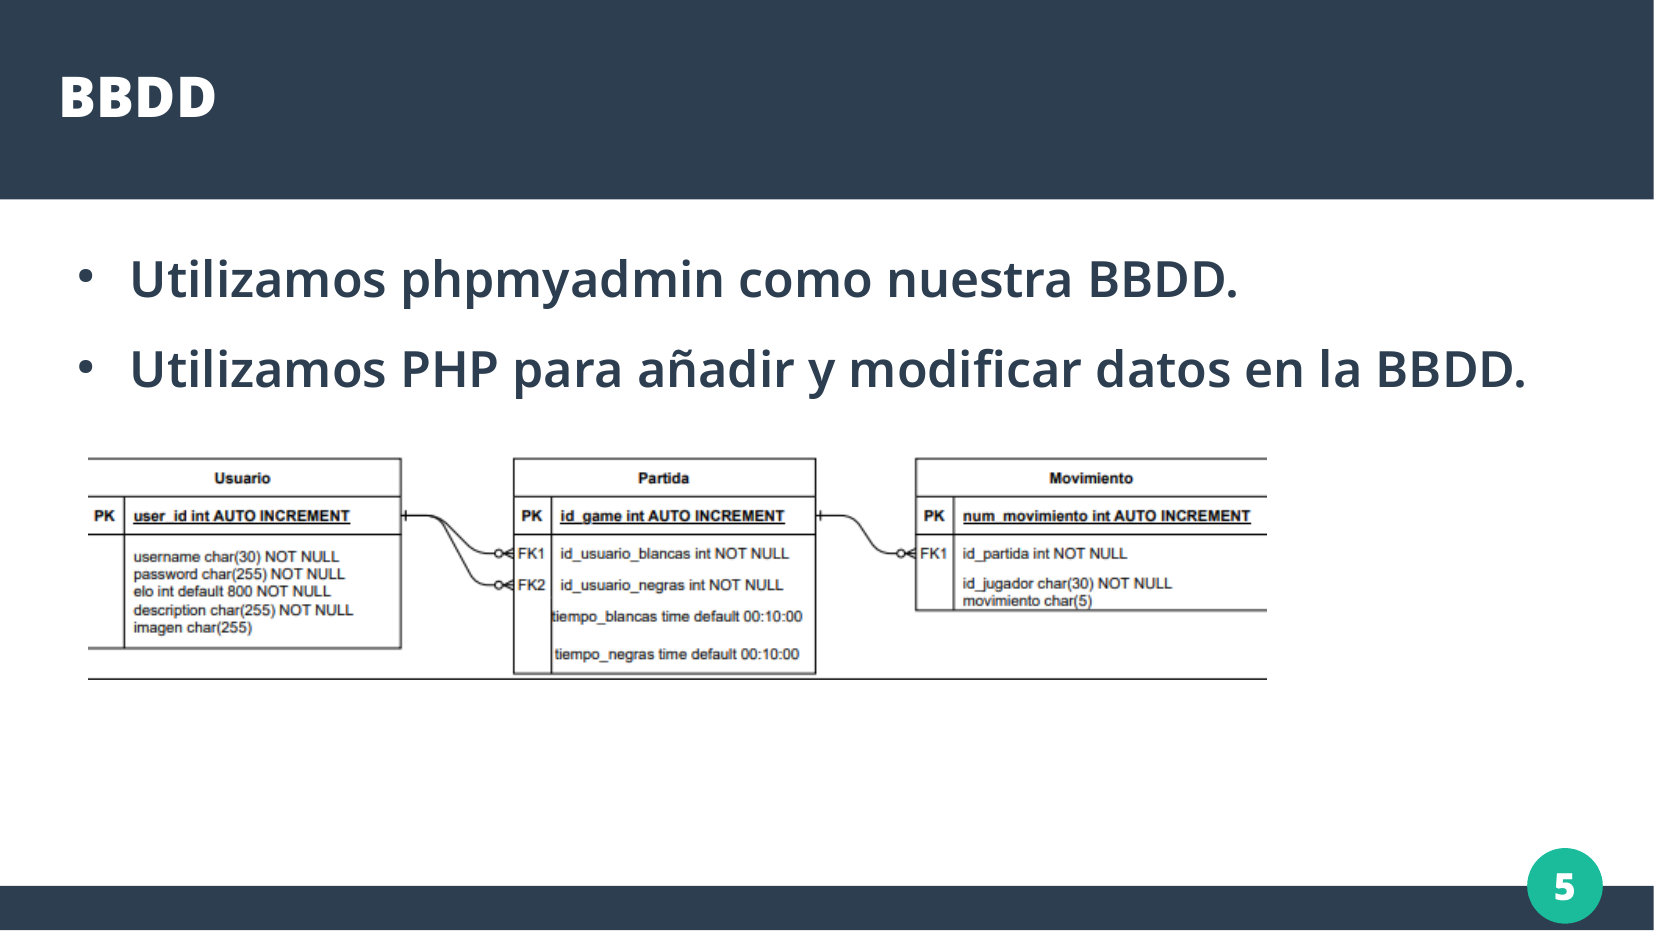

# BBDD
Utilizamos phpmyadmin como nuestra BBDD.
Utilizamos PHP para añadir y modificar datos en la BBDD.